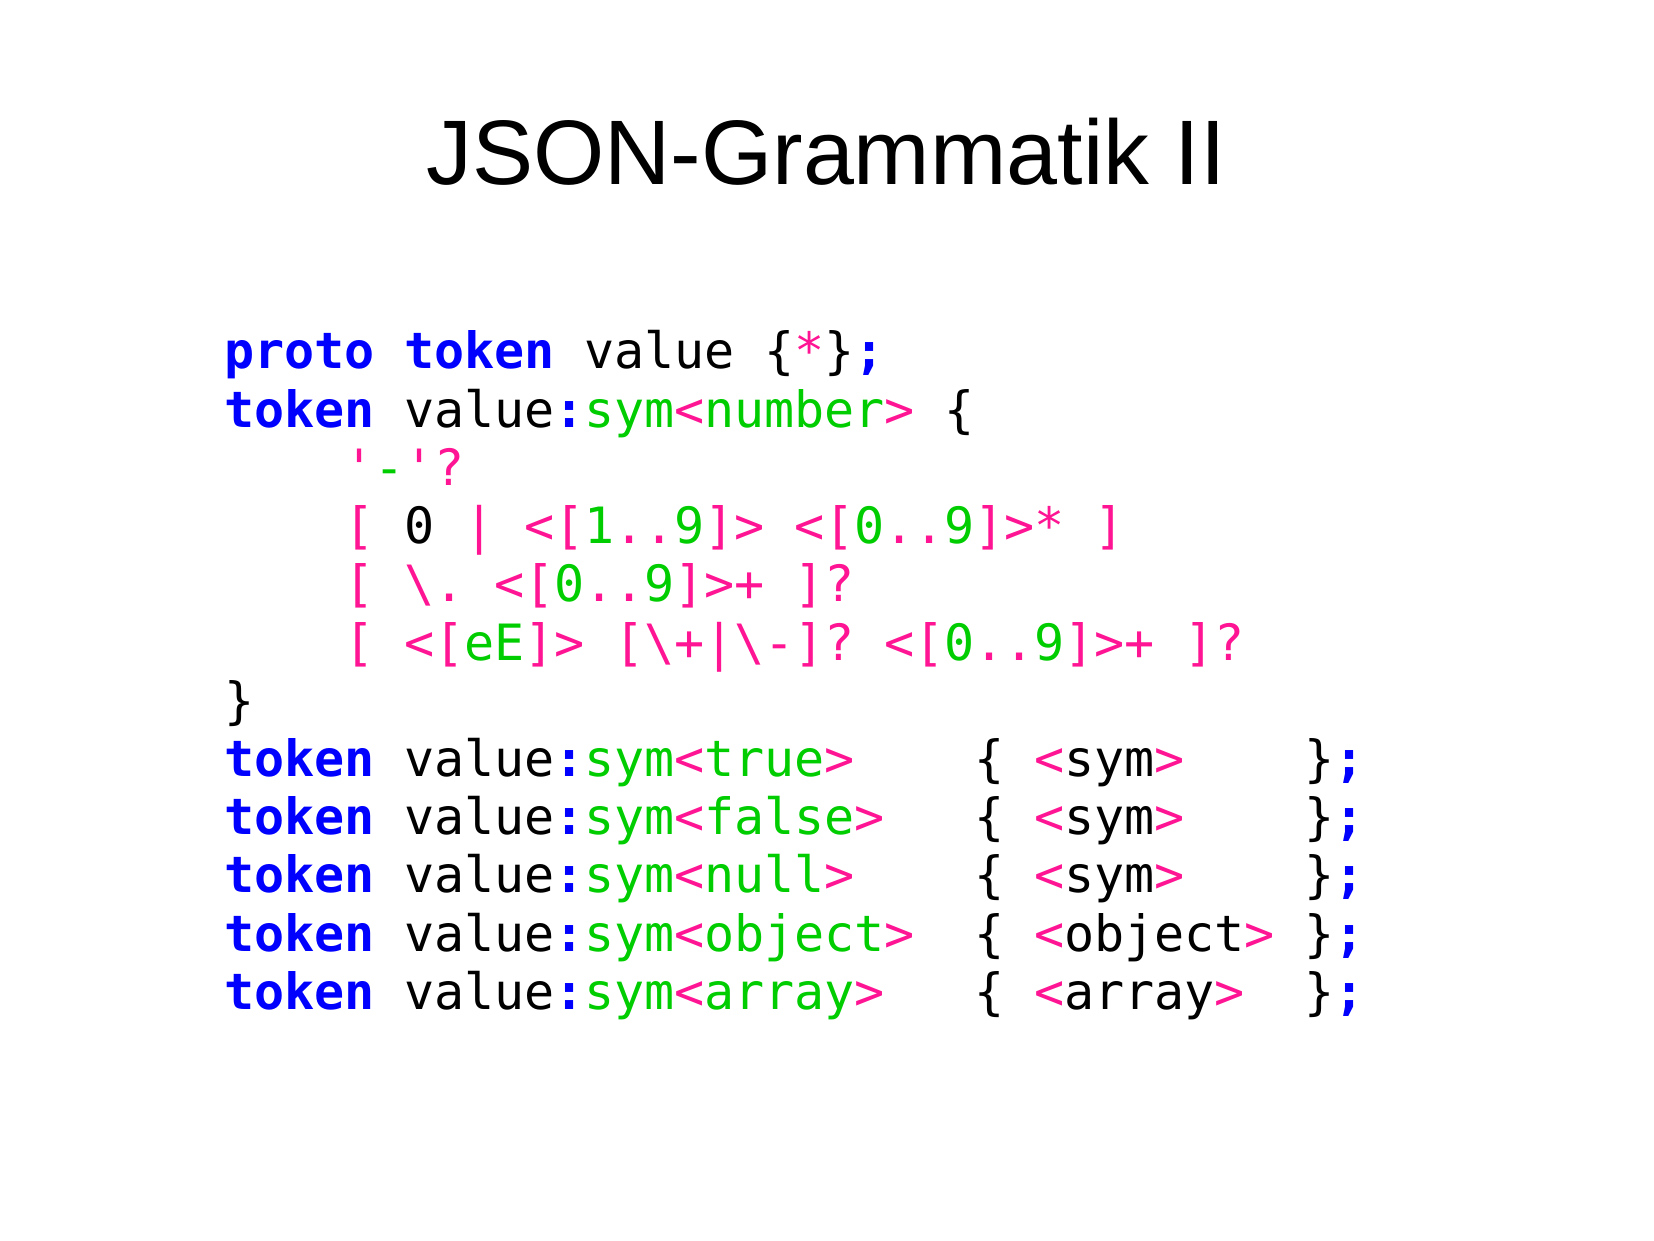

# JSON-Grammatik II
proto token value {*};
token value:sym {
 '-'?
 [ 0 | <[1..9]> <[0..9]>* ]
 [ \. <[0..9]>+ ]?
 [ <[eE]> [\+|\-]? <[0..9]>+ ]?
}
token value:sym<true> { <sym> };
token value:sym<false> { <sym> };
token value:sym<null> { <sym> };
token value:sym<object> { <object> };
token value:sym<array> { <array> };